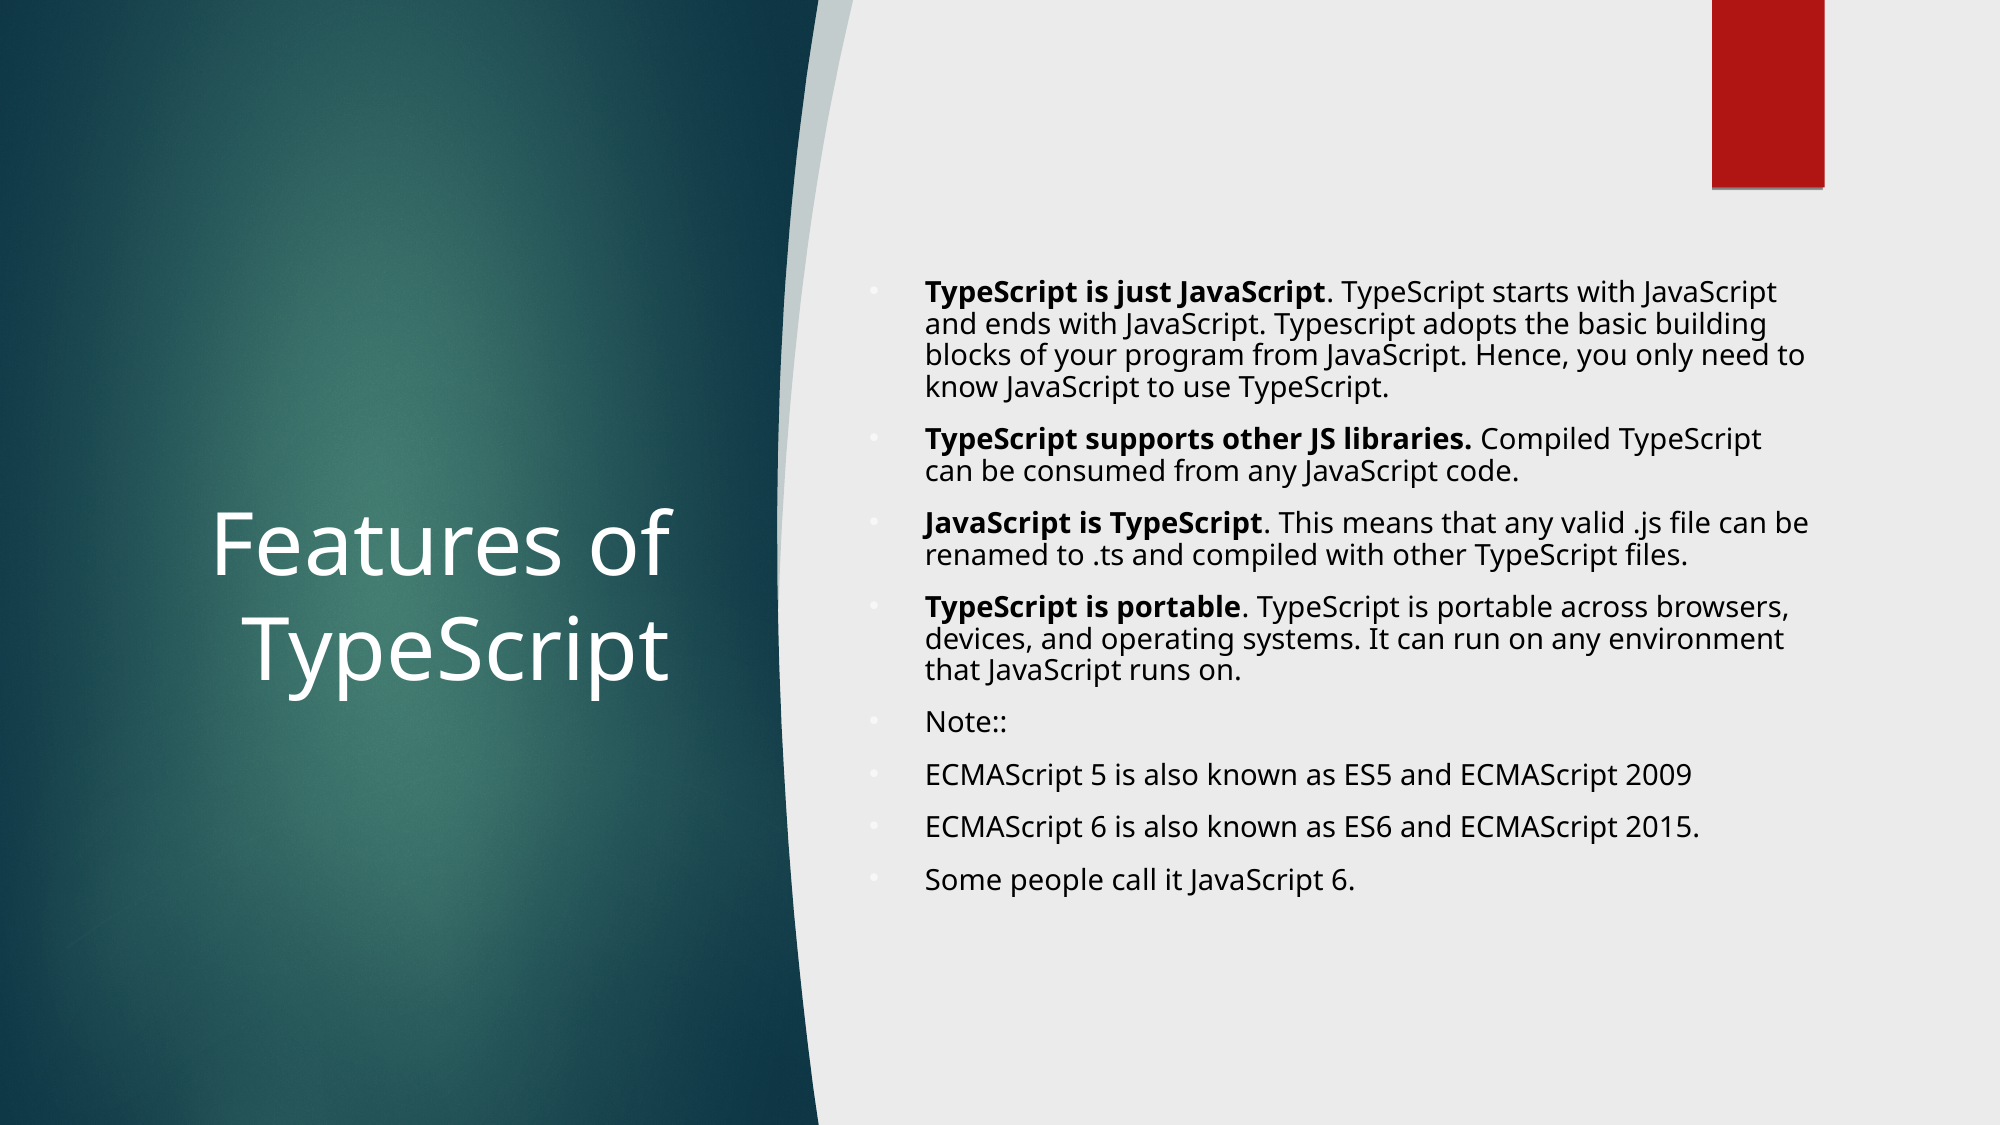

# Features of TypeScript
TypeScript is just JavaScript. TypeScript starts with JavaScript and ends with JavaScript. Typescript adopts the basic building blocks of your program from JavaScript. Hence, you only need to know JavaScript to use TypeScript.
TypeScript supports other JS libraries. Compiled TypeScript can be consumed from any JavaScript code.
JavaScript is TypeScript. This means that any valid .js file can be renamed to .ts and compiled with other TypeScript files.
TypeScript is portable. TypeScript is portable across browsers, devices, and operating systems. It can run on any environment that JavaScript runs on.
Note::
ECMAScript 5 is also known as ES5 and ECMAScript 2009
ECMAScript 6 is also known as ES6 and ECMAScript 2015.
Some people call it JavaScript 6.